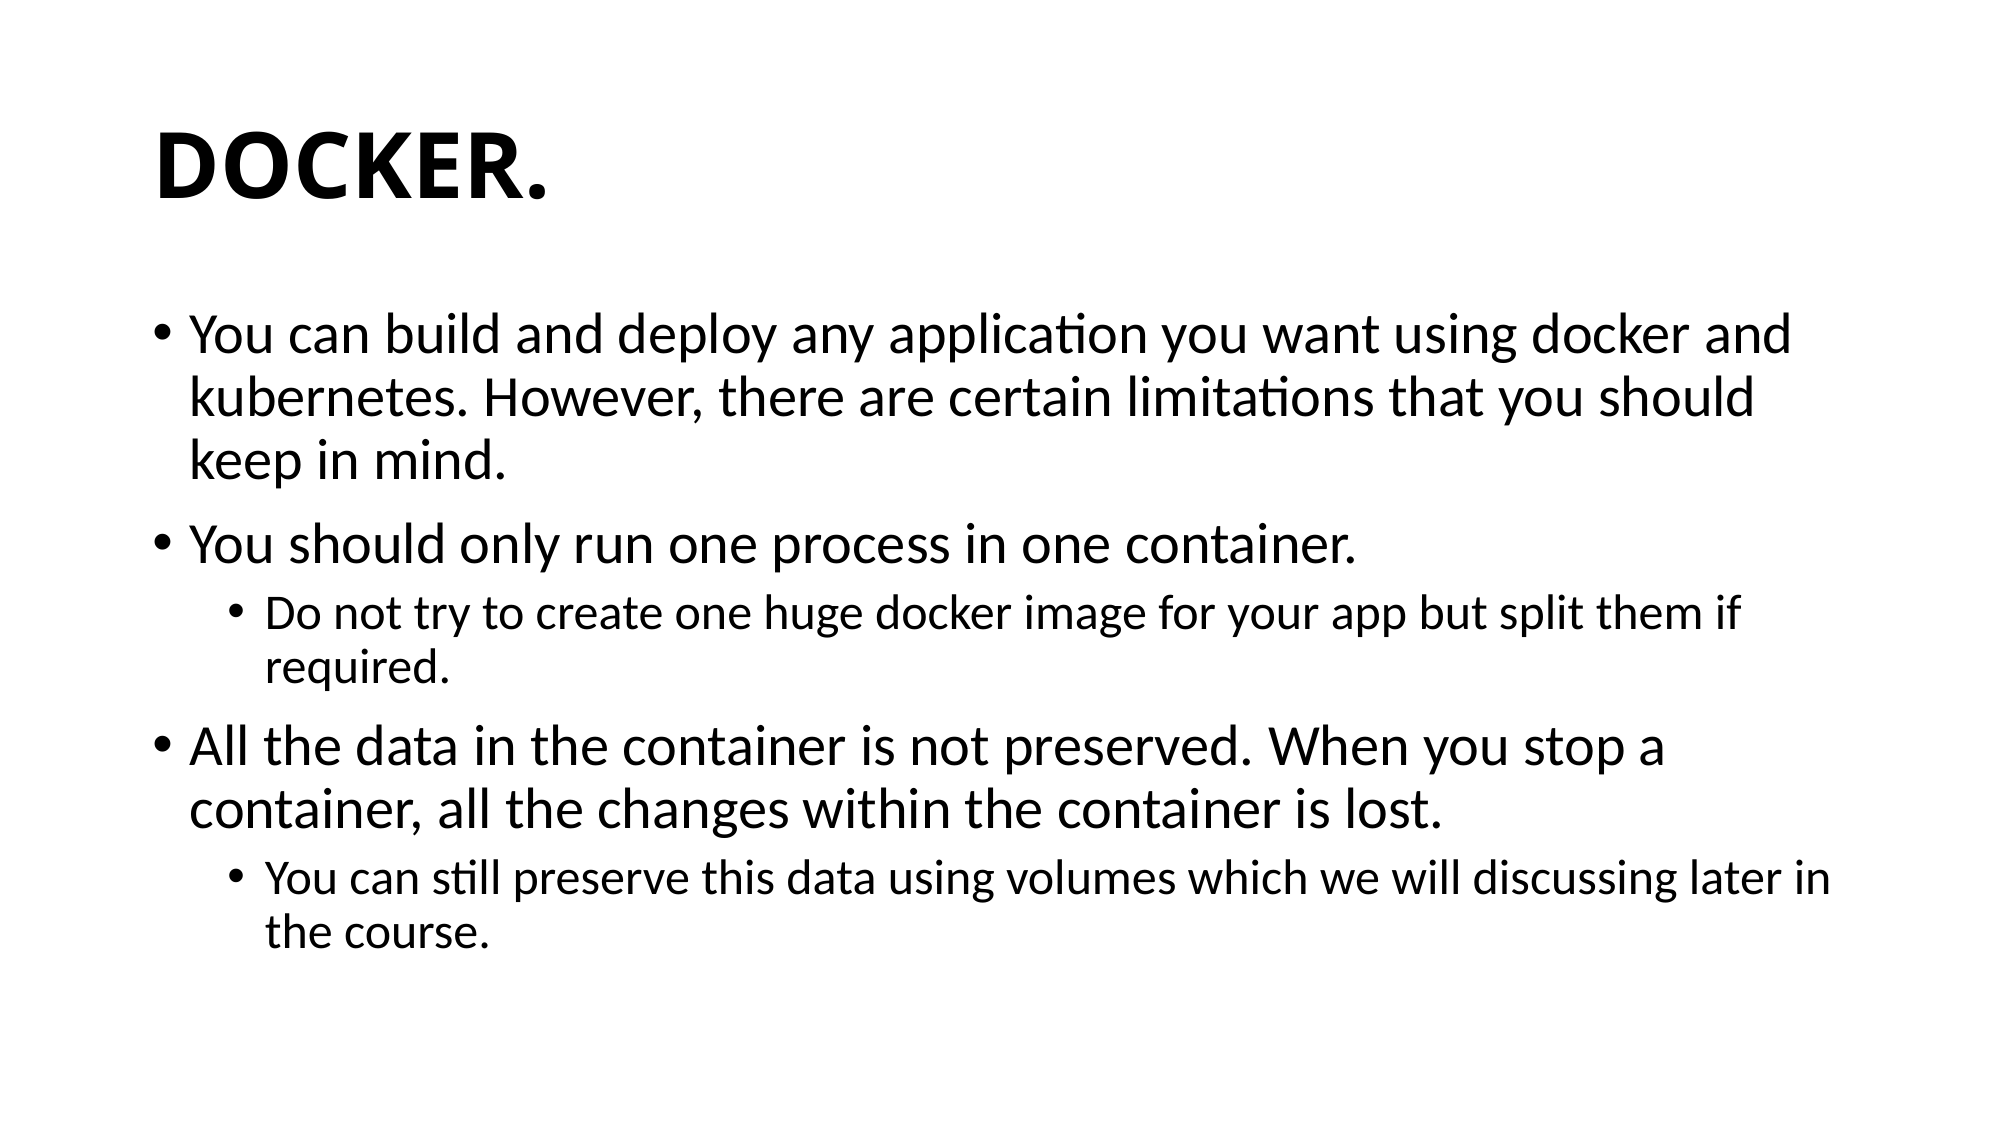

# DOCKER.
You can build and deploy any application you want using docker and kubernetes. However, there are certain limitations that you should keep in mind.
You should only run one process in one container.
Do not try to create one huge docker image for your app but split them if required.
All the data in the container is not preserved. When you stop a container, all the changes within the container is lost.
You can still preserve this data using volumes which we will discussing later in the course.